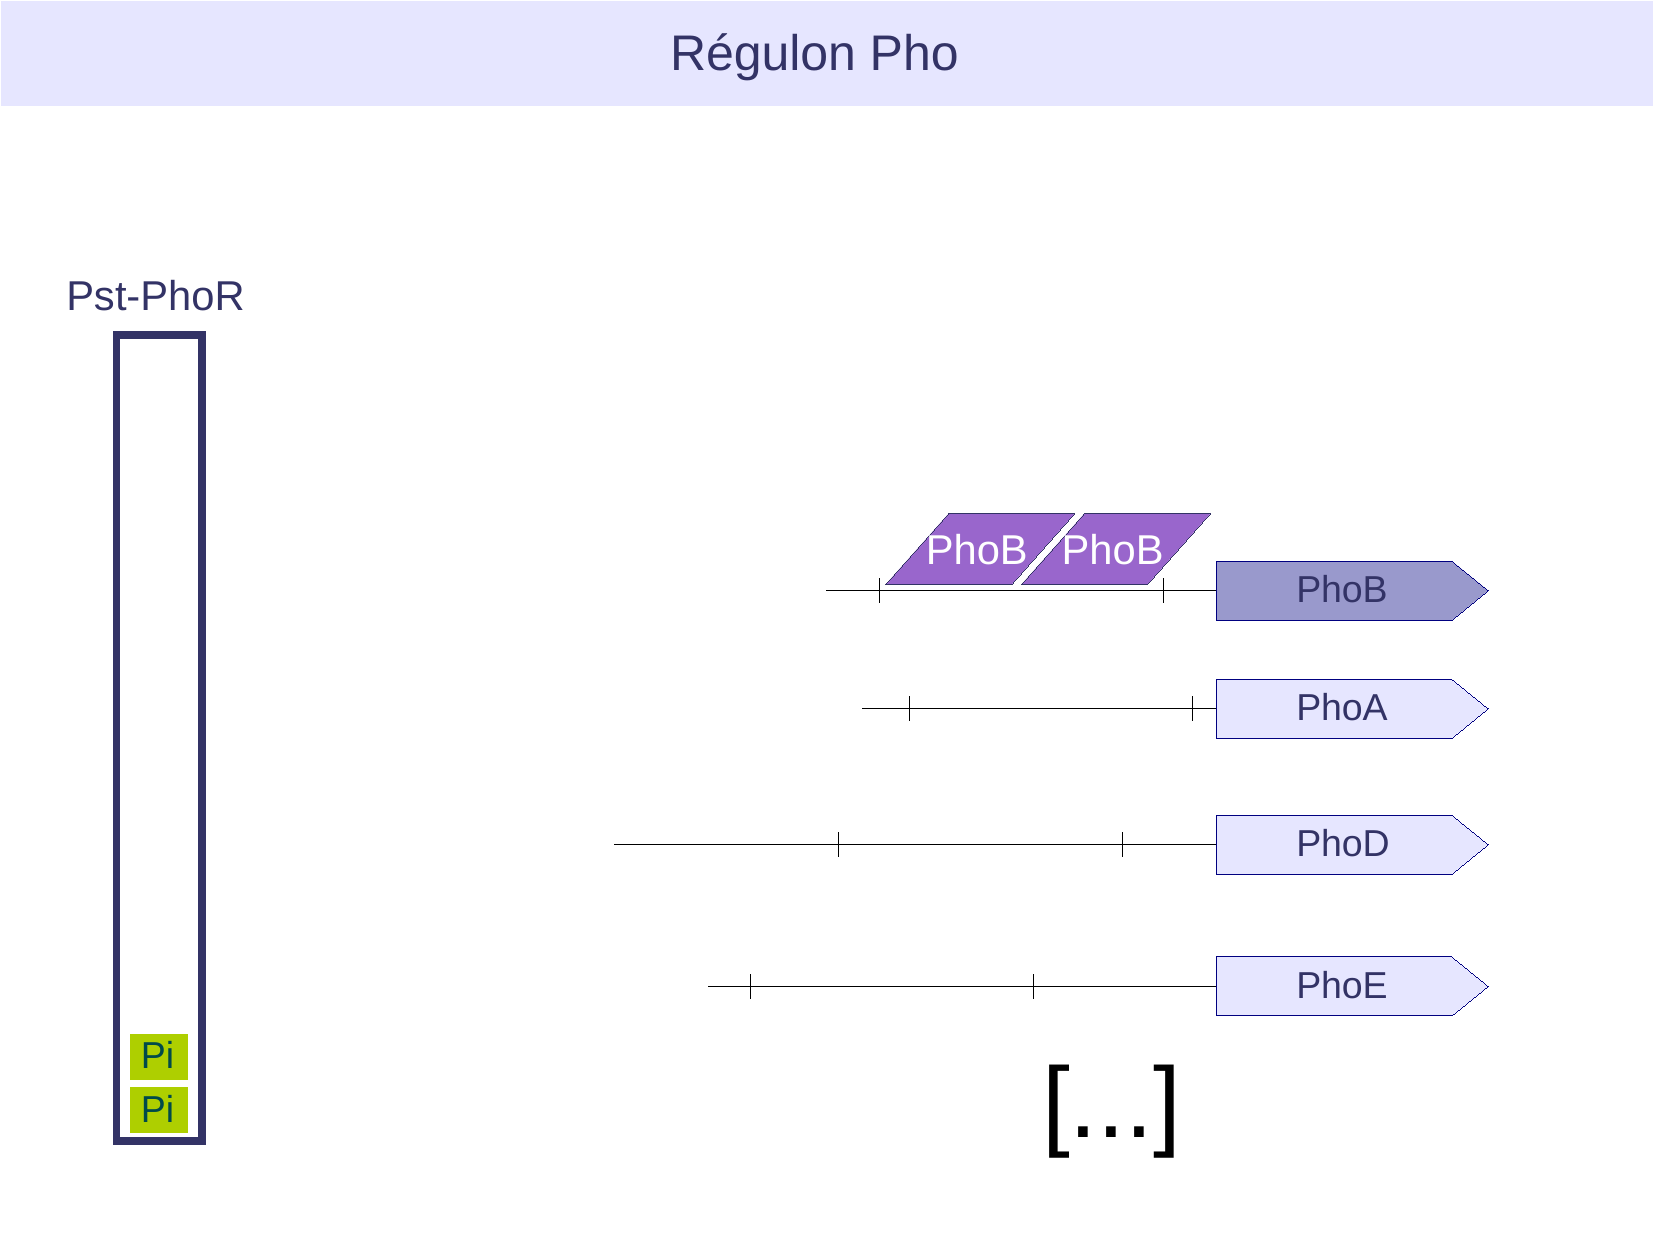

Régulon Pho
Pst-PhoR
PhoB
PhoB
PhoB
PhoA
PhoD
PhoE
Pi
[...]
Pi